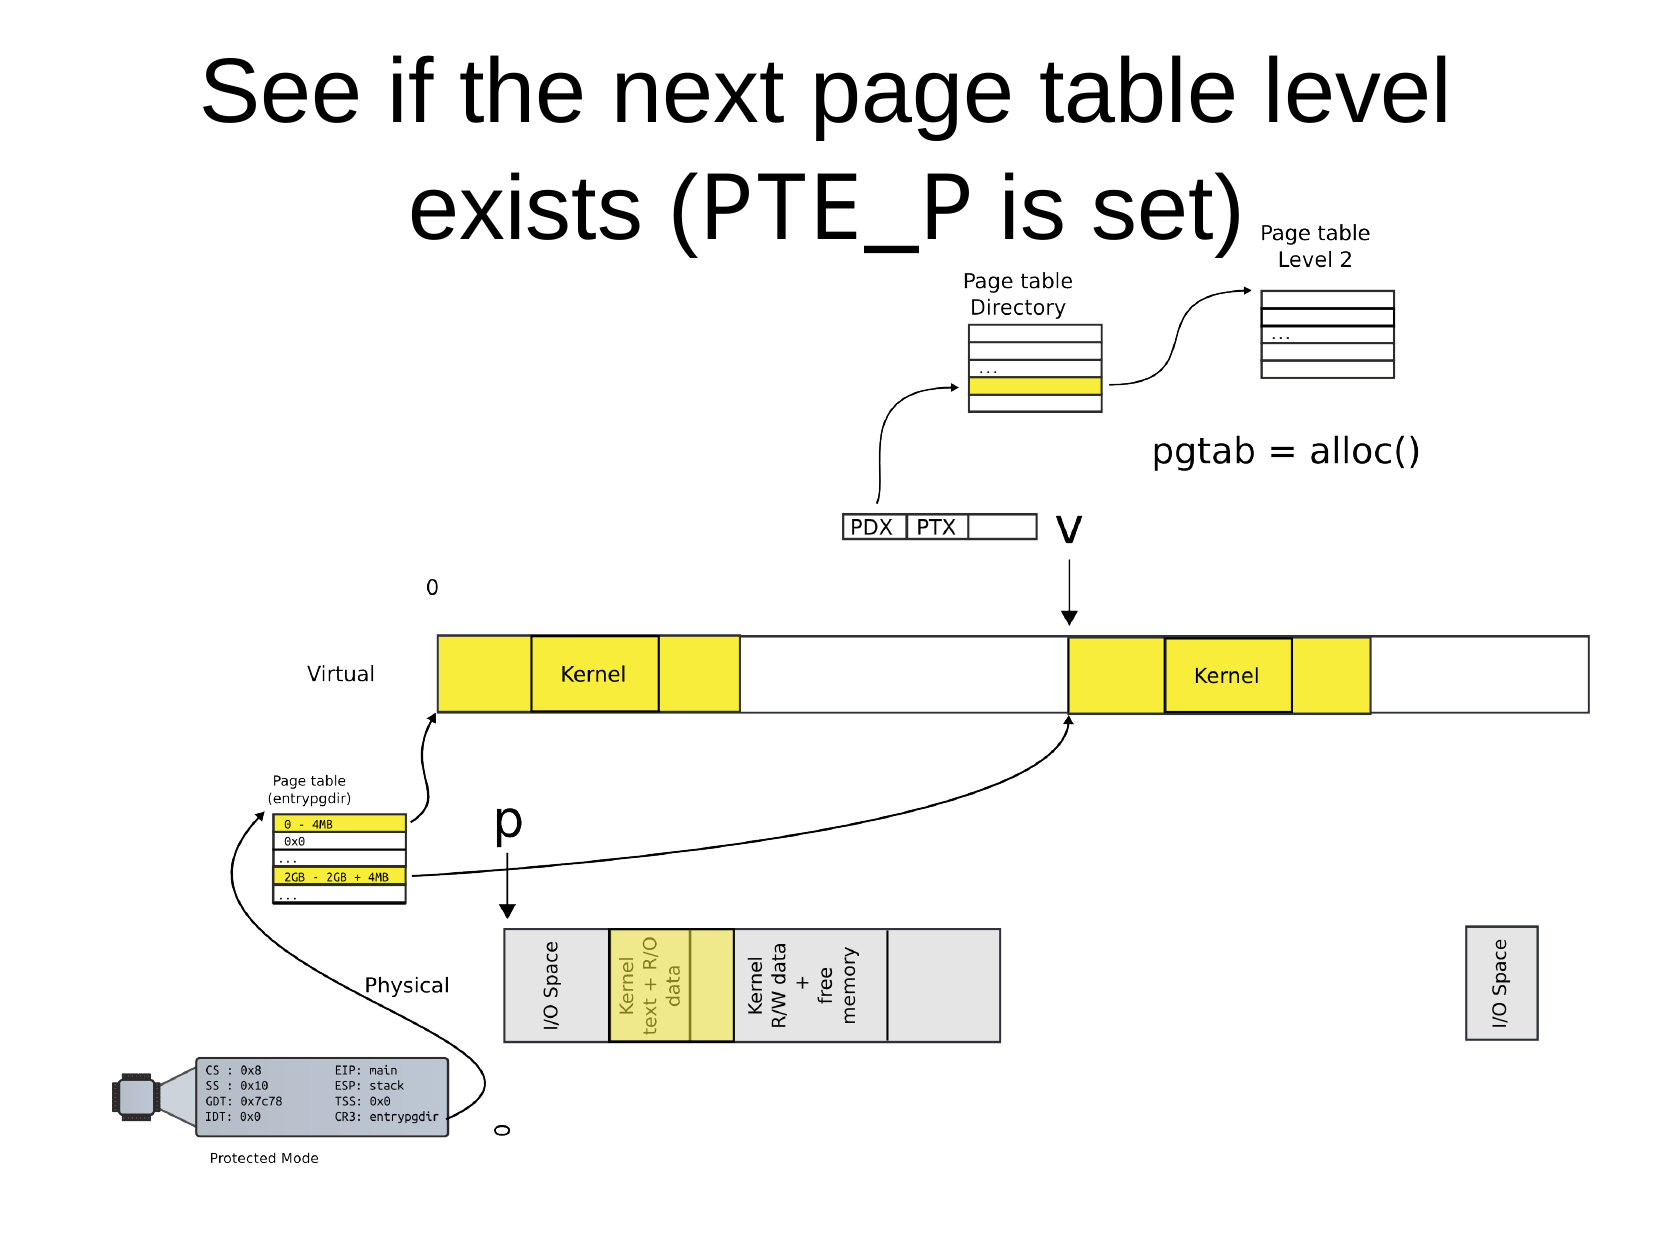

# See if the next page table level exists (PTE_P is set)